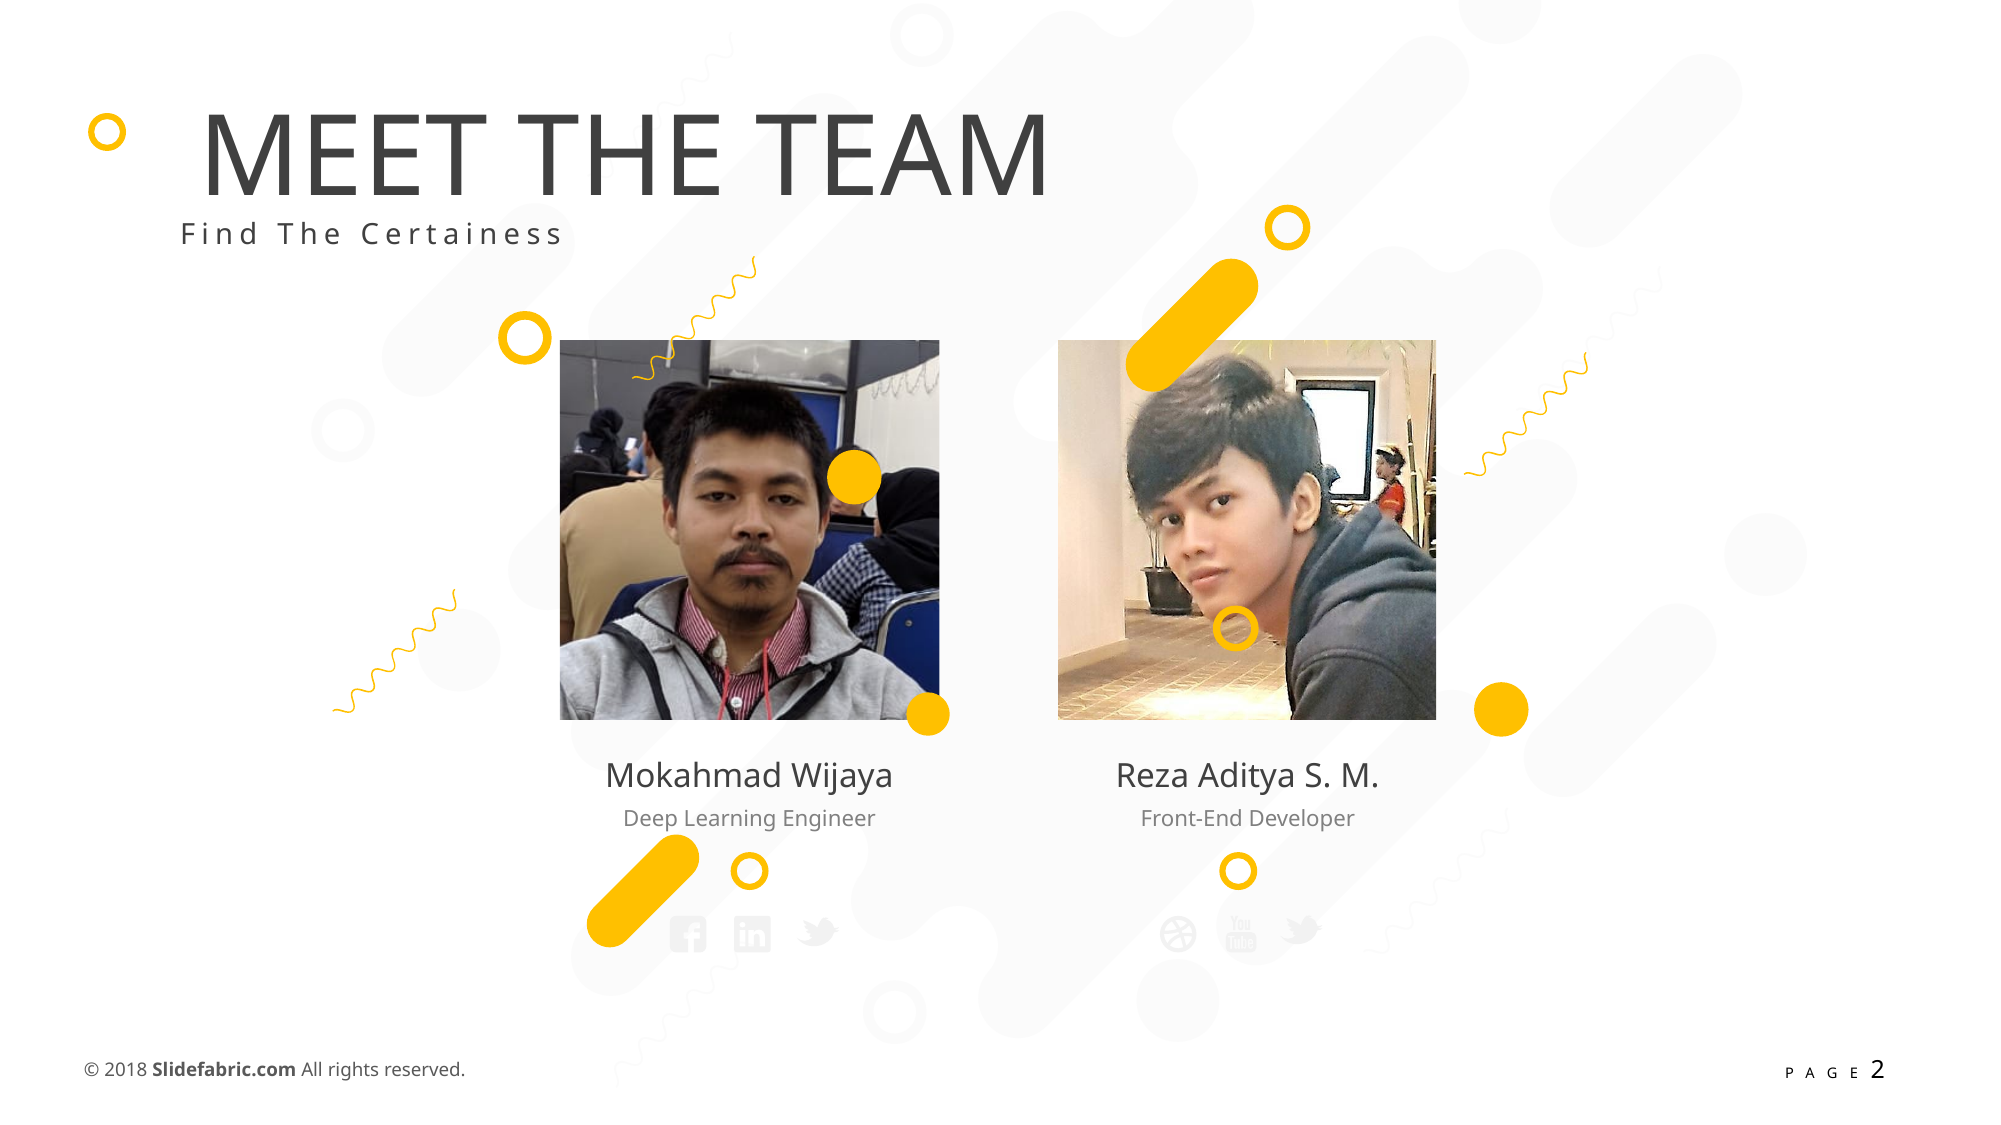

MEET THE TEAM
Find The Certainess
Mokahmad Wijaya
Reza Aditya S. M.
Deep Learning Engineer
Front-End Developer